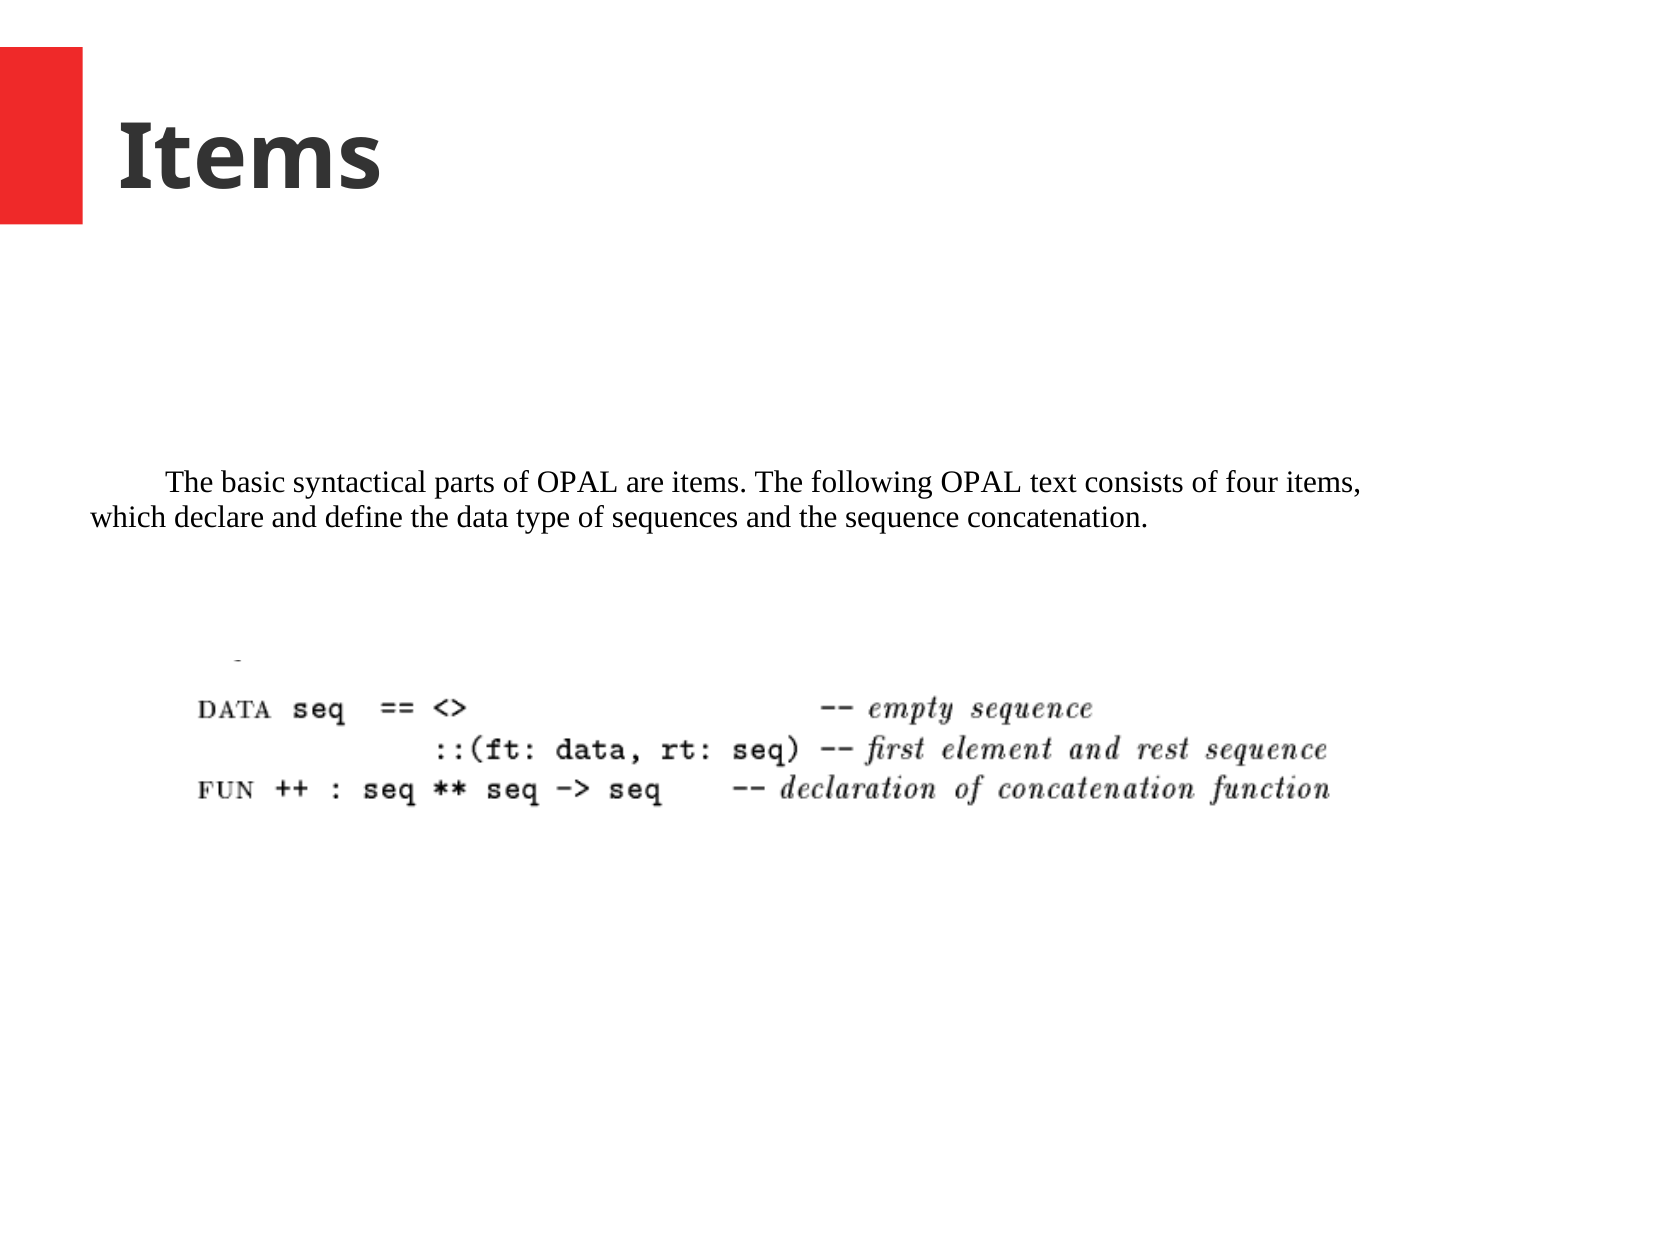

# Items
 	The basic syntactical parts of OPAL are items. The following OPAL text consists of four items, which declare and define the data type of sequences and the sequence concatenation.